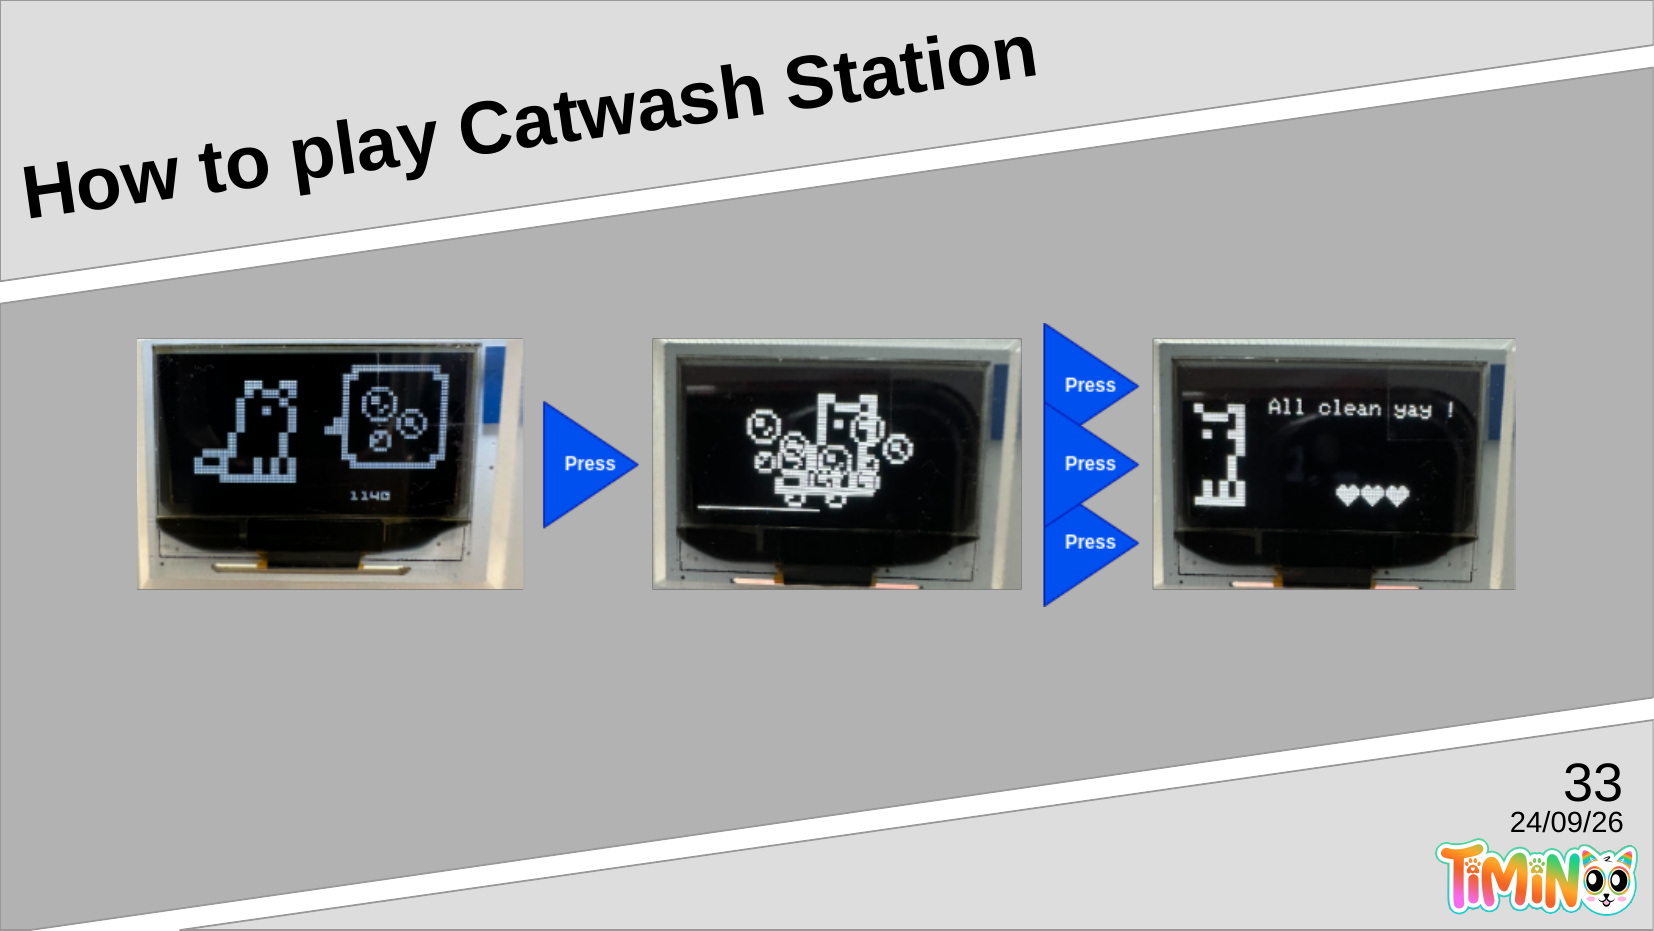

# How to play Catwash Station
33